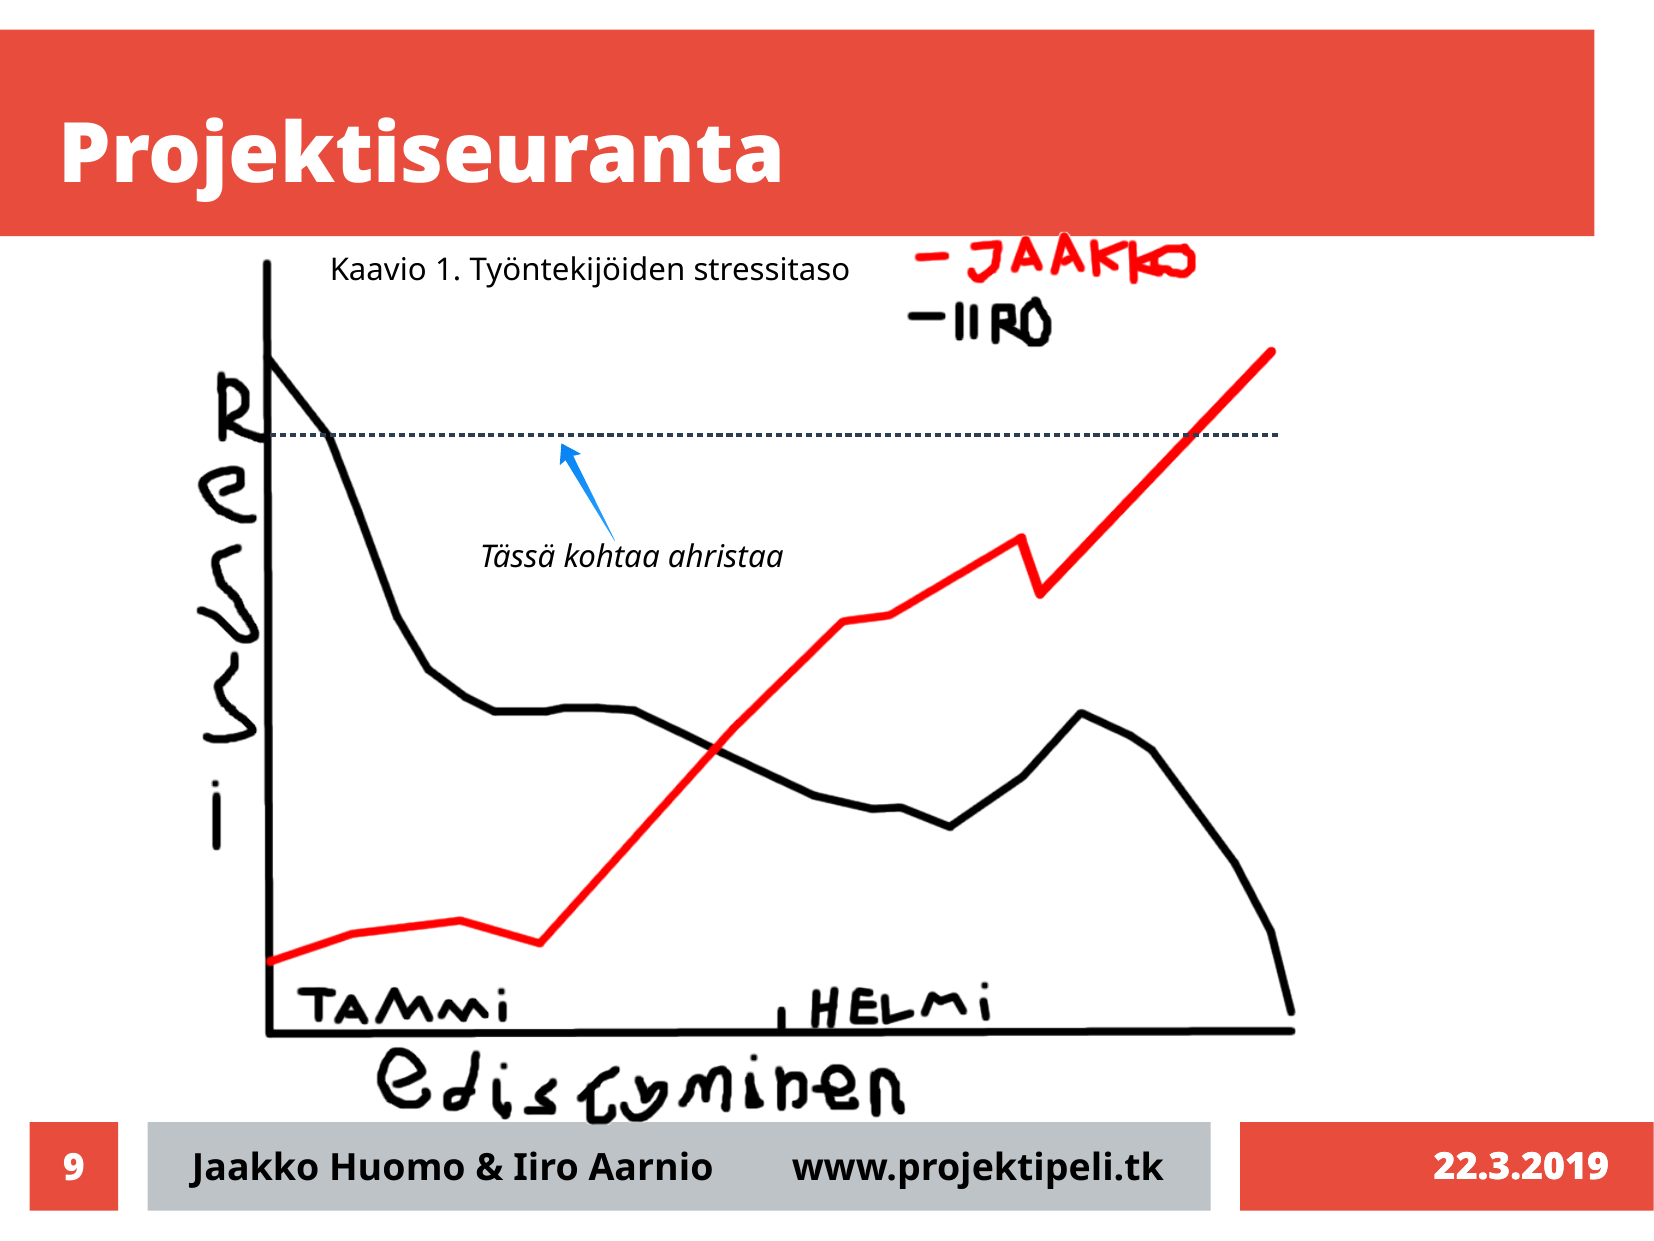

# Projektiseuranta
Kaavio 1. Työntekijöiden stressitaso
Tässä kohtaa ahristaa
9